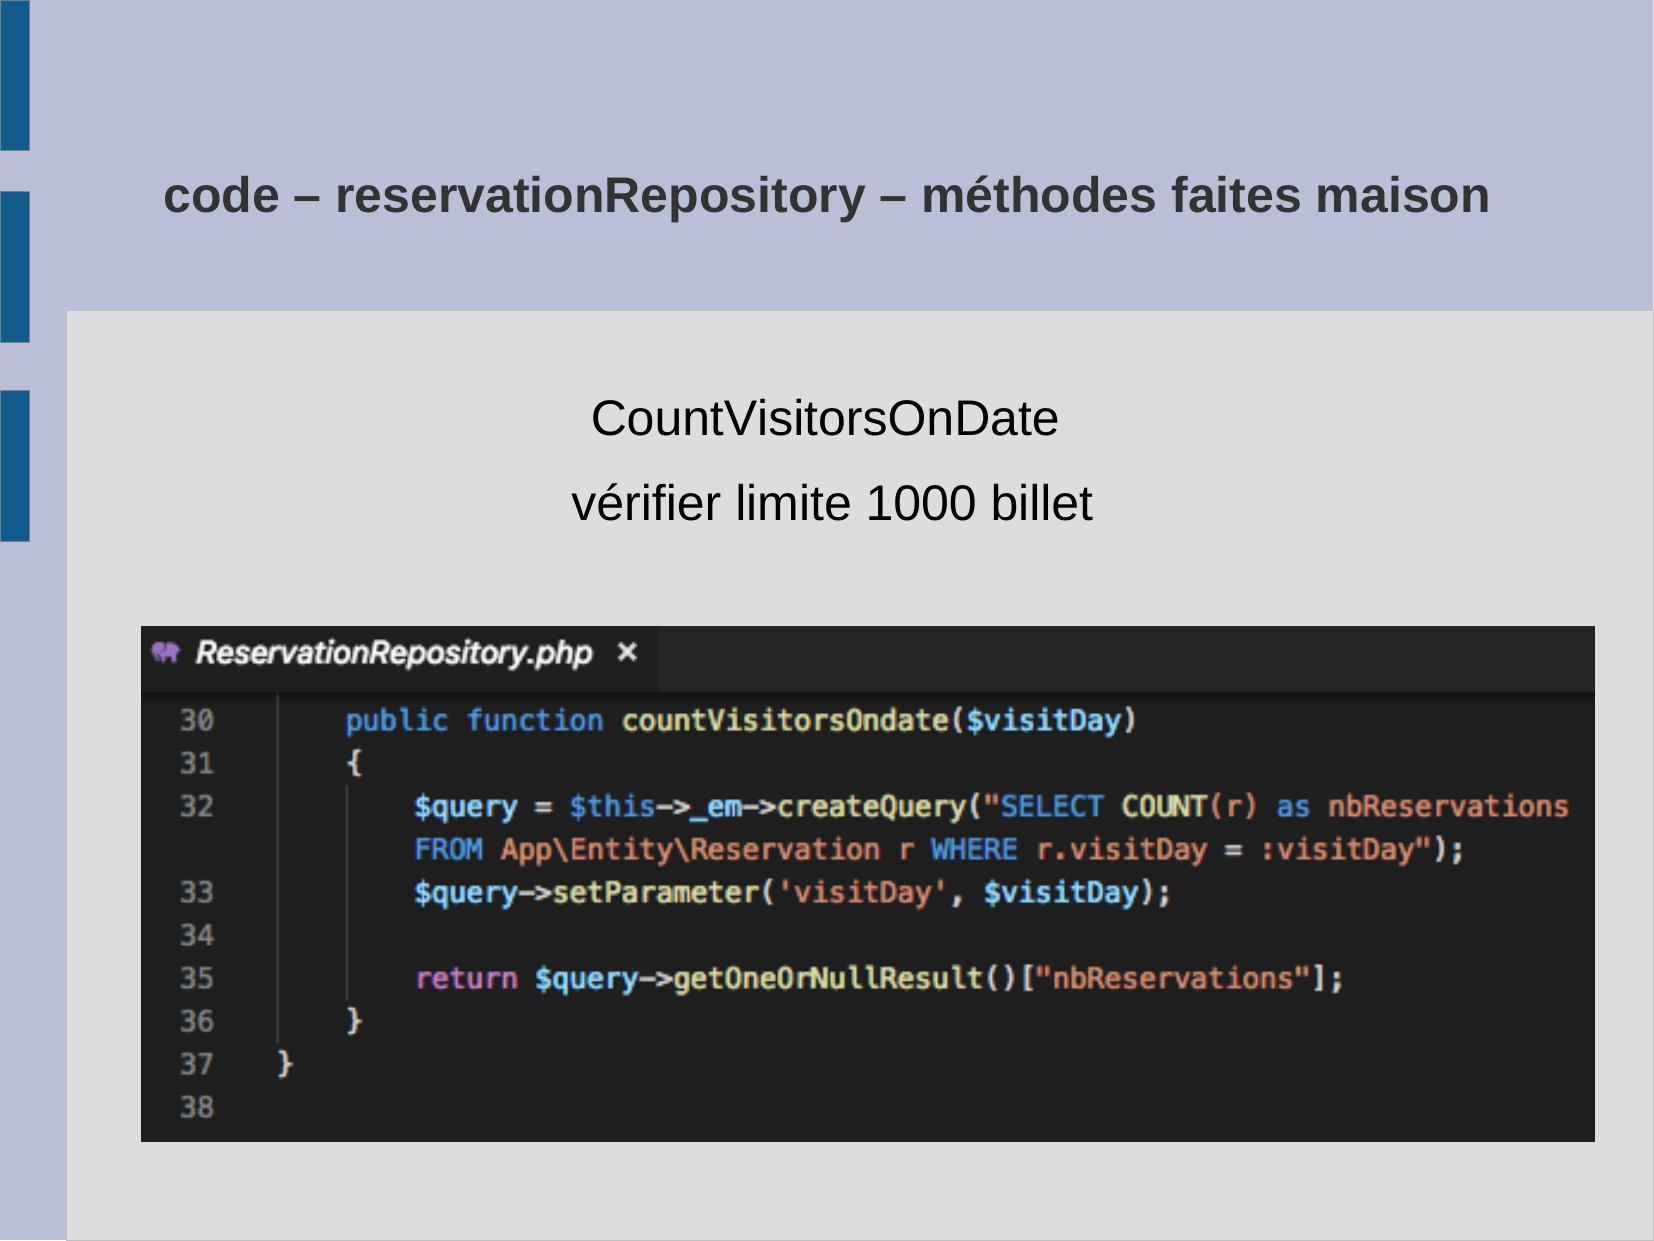

# code – reservationRepository – méthodes faites maison
CountVisitorsOnDate
vérifier limite 1000 billet